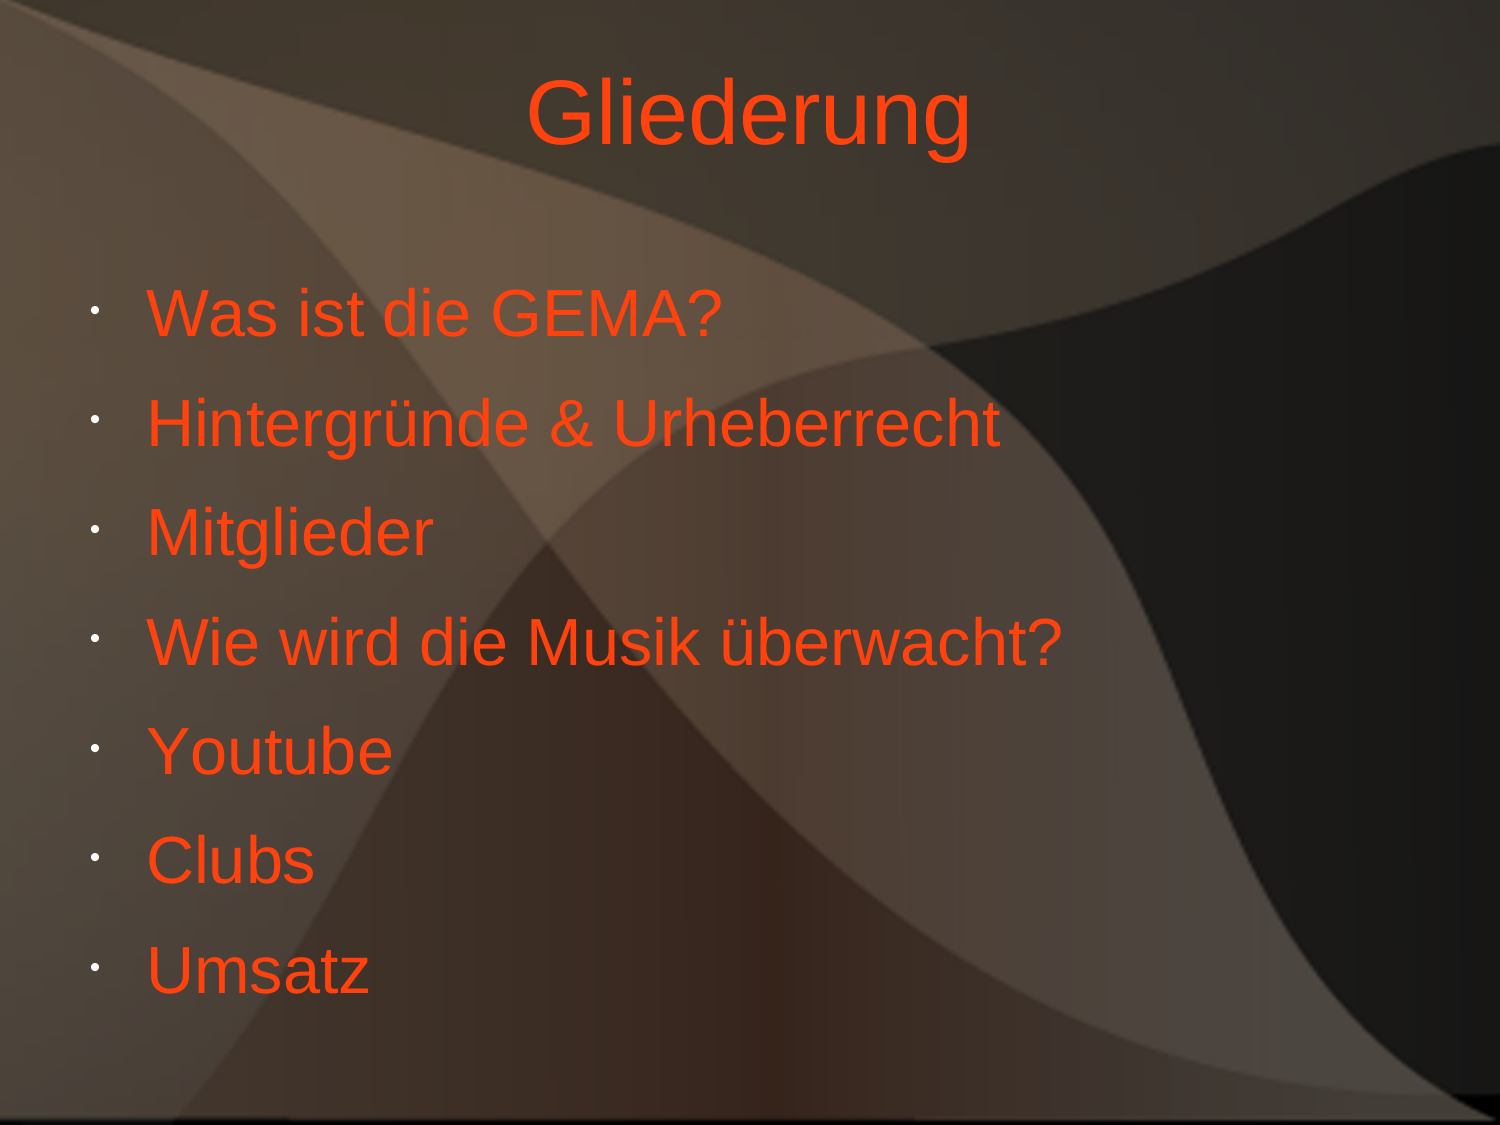

# Gliederung
Was ist die GEMA?
Hintergründe & Urheberrecht
Mitglieder
Wie wird die Musik überwacht?
Youtube
Clubs
Umsatz